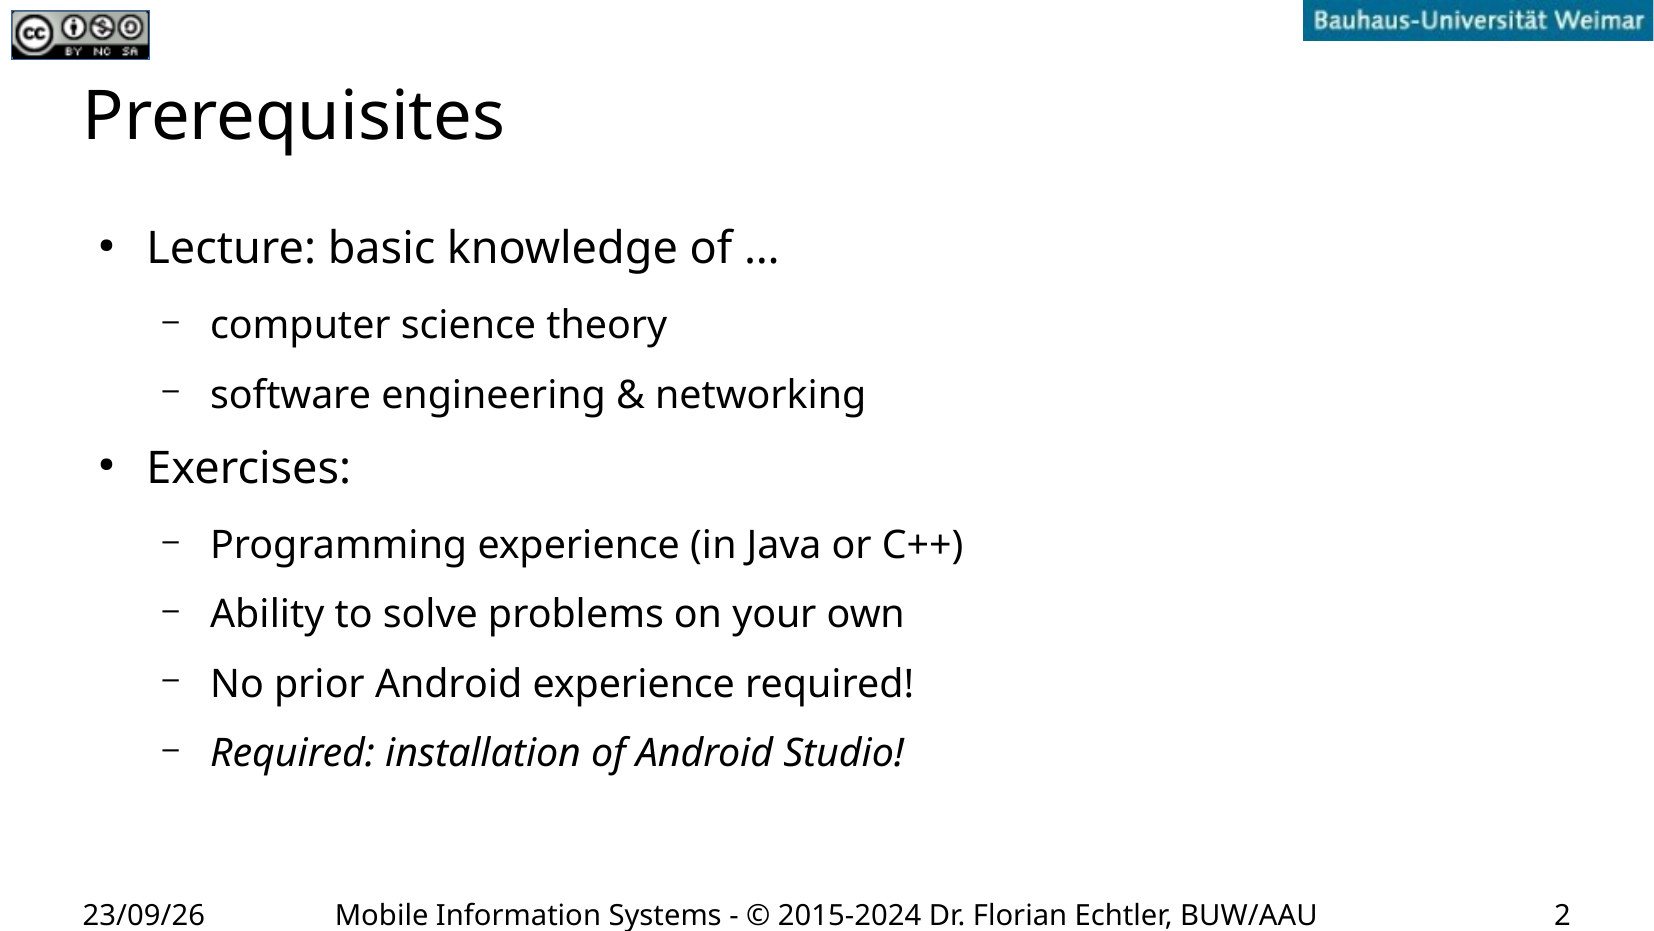

# Prerequisites
Lecture: basic knowledge of …
computer science theory
software engineering & networking
Exercises:
Programming experience (in Java or C++)
Ability to solve problems on your own
No prior Android experience required!
Required: installation of Android Studio!
Mobile Information Systems - © 2015-2024 Dr. Florian Echtler, BUW/AAU
2